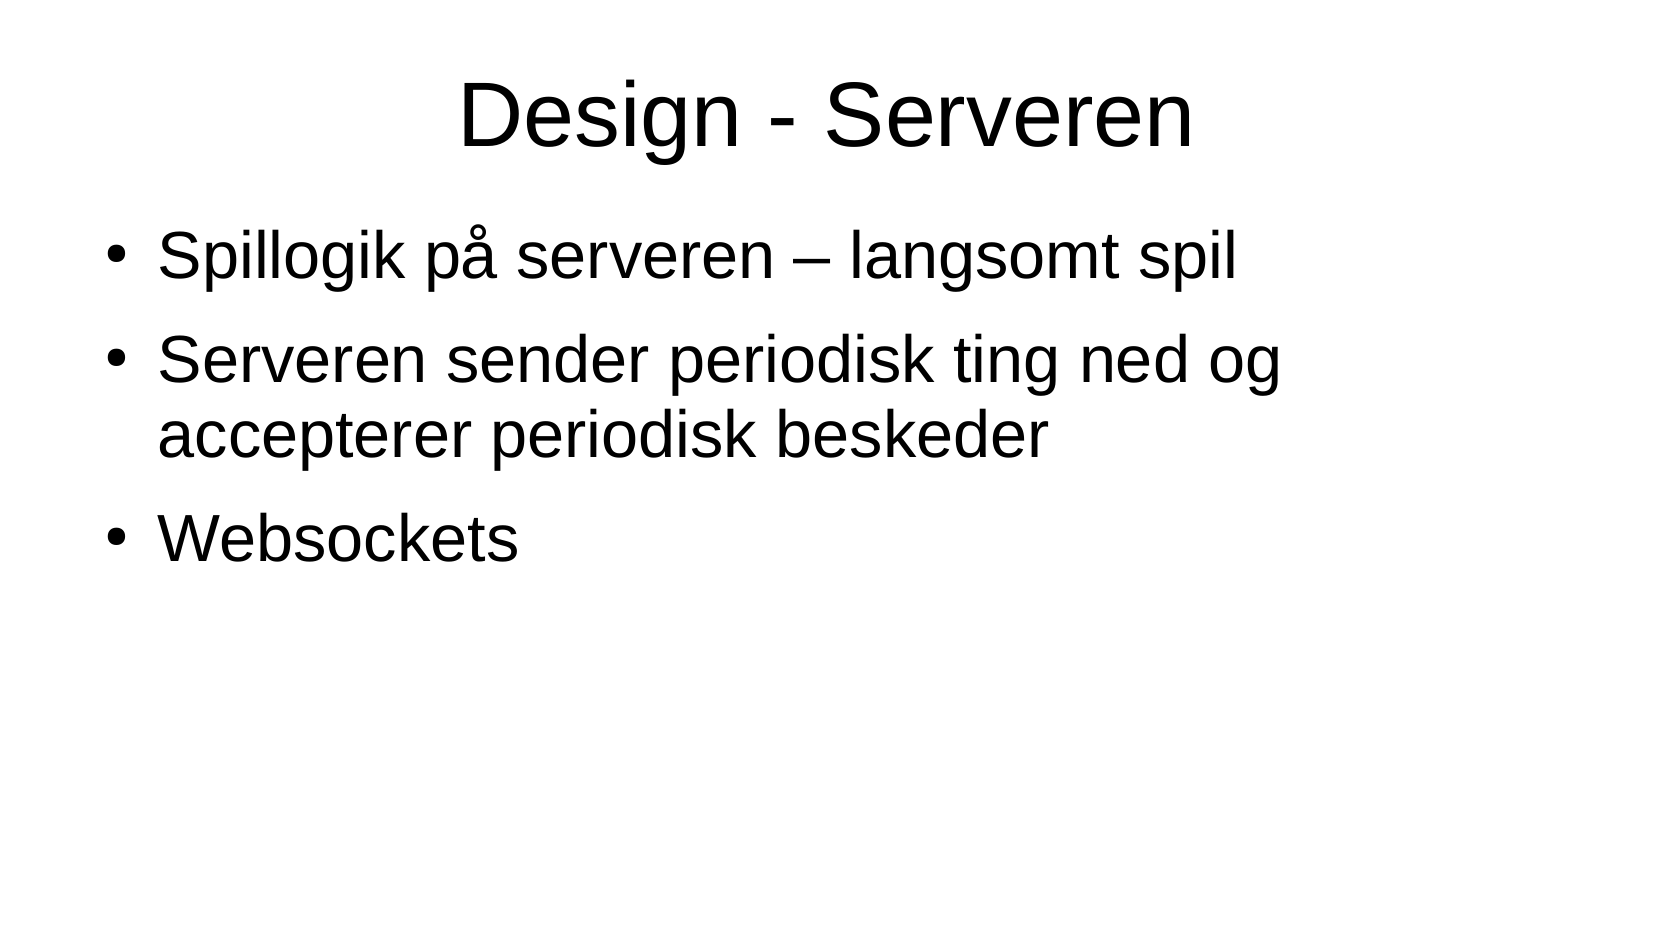

# Design - Serveren
Spillogik på serveren – langsomt spil
Serveren sender periodisk ting ned og accepterer periodisk beskeder
Websockets